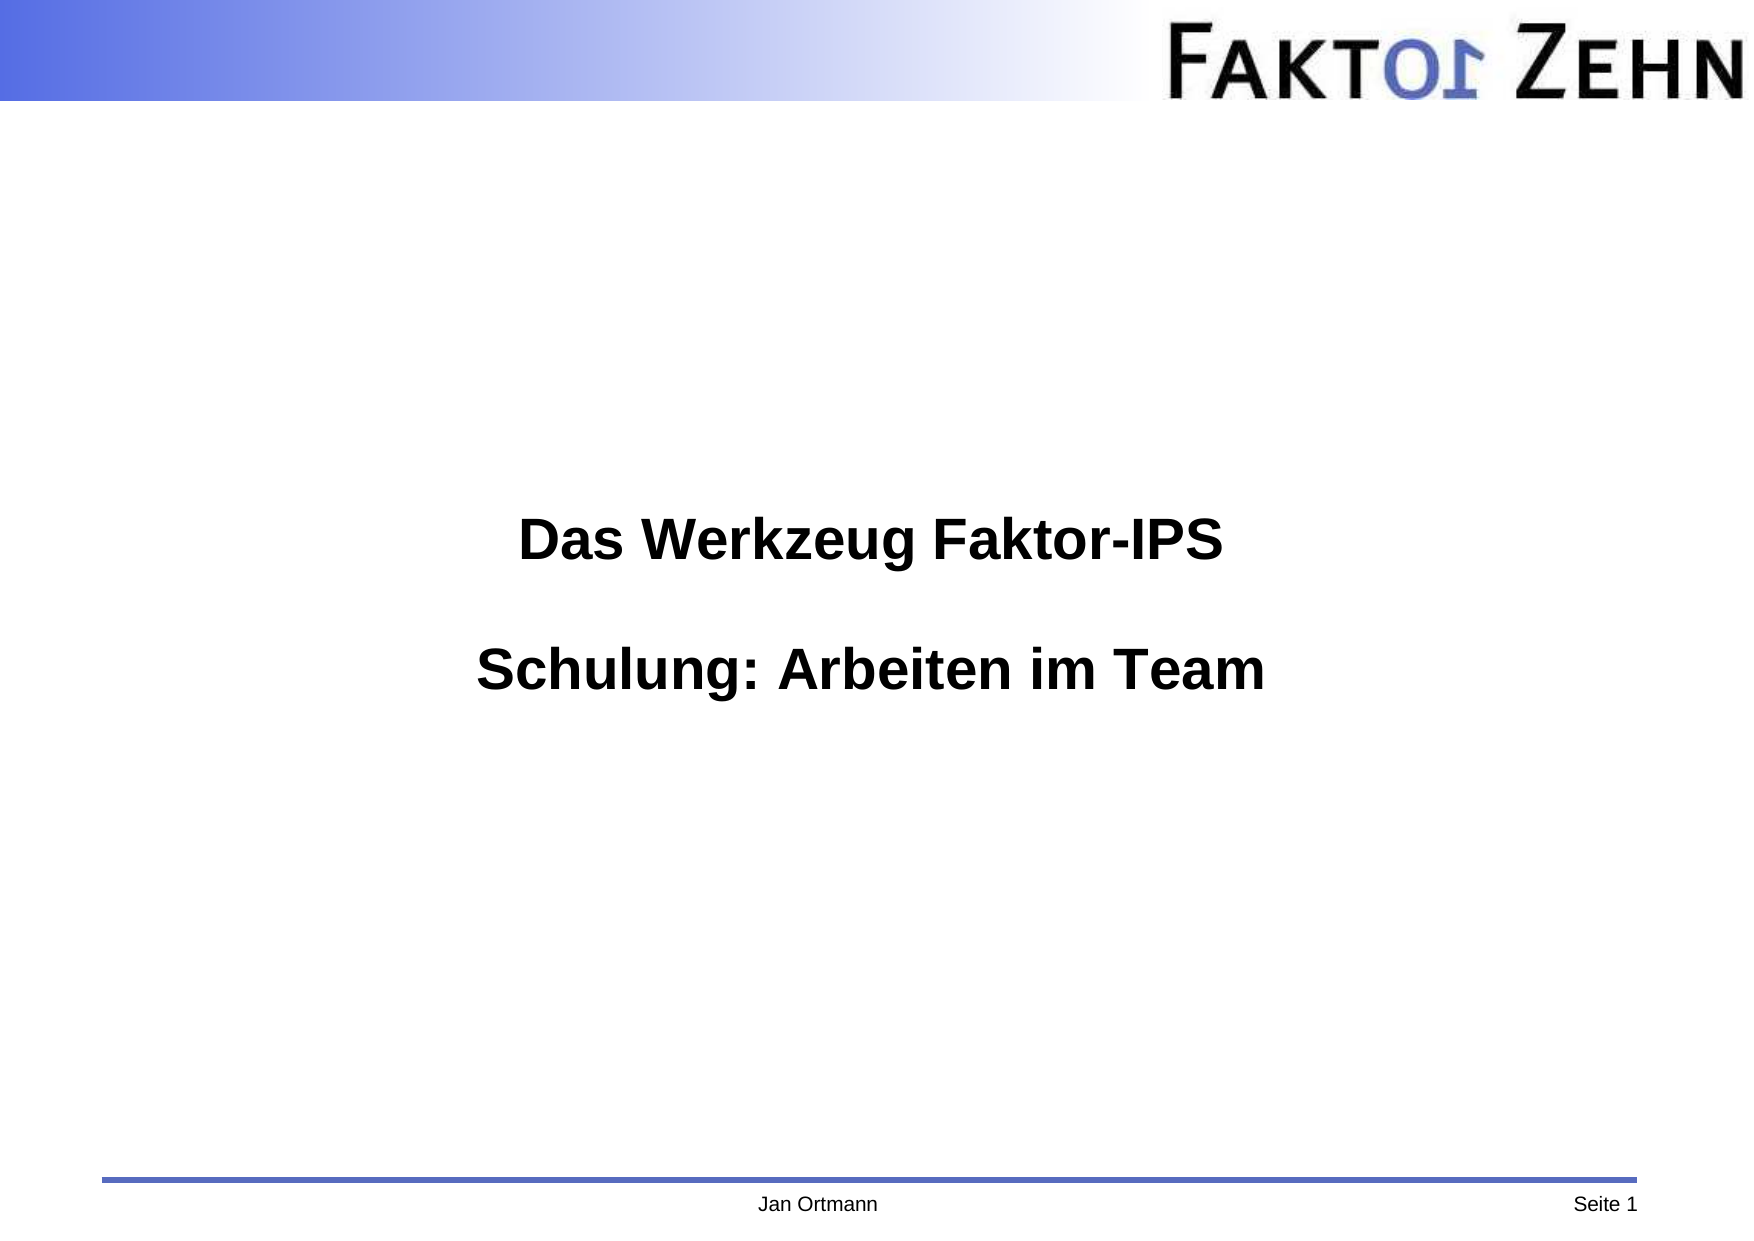

Das Werkzeug Faktor-IPS
Schulung: Arbeiten im Team